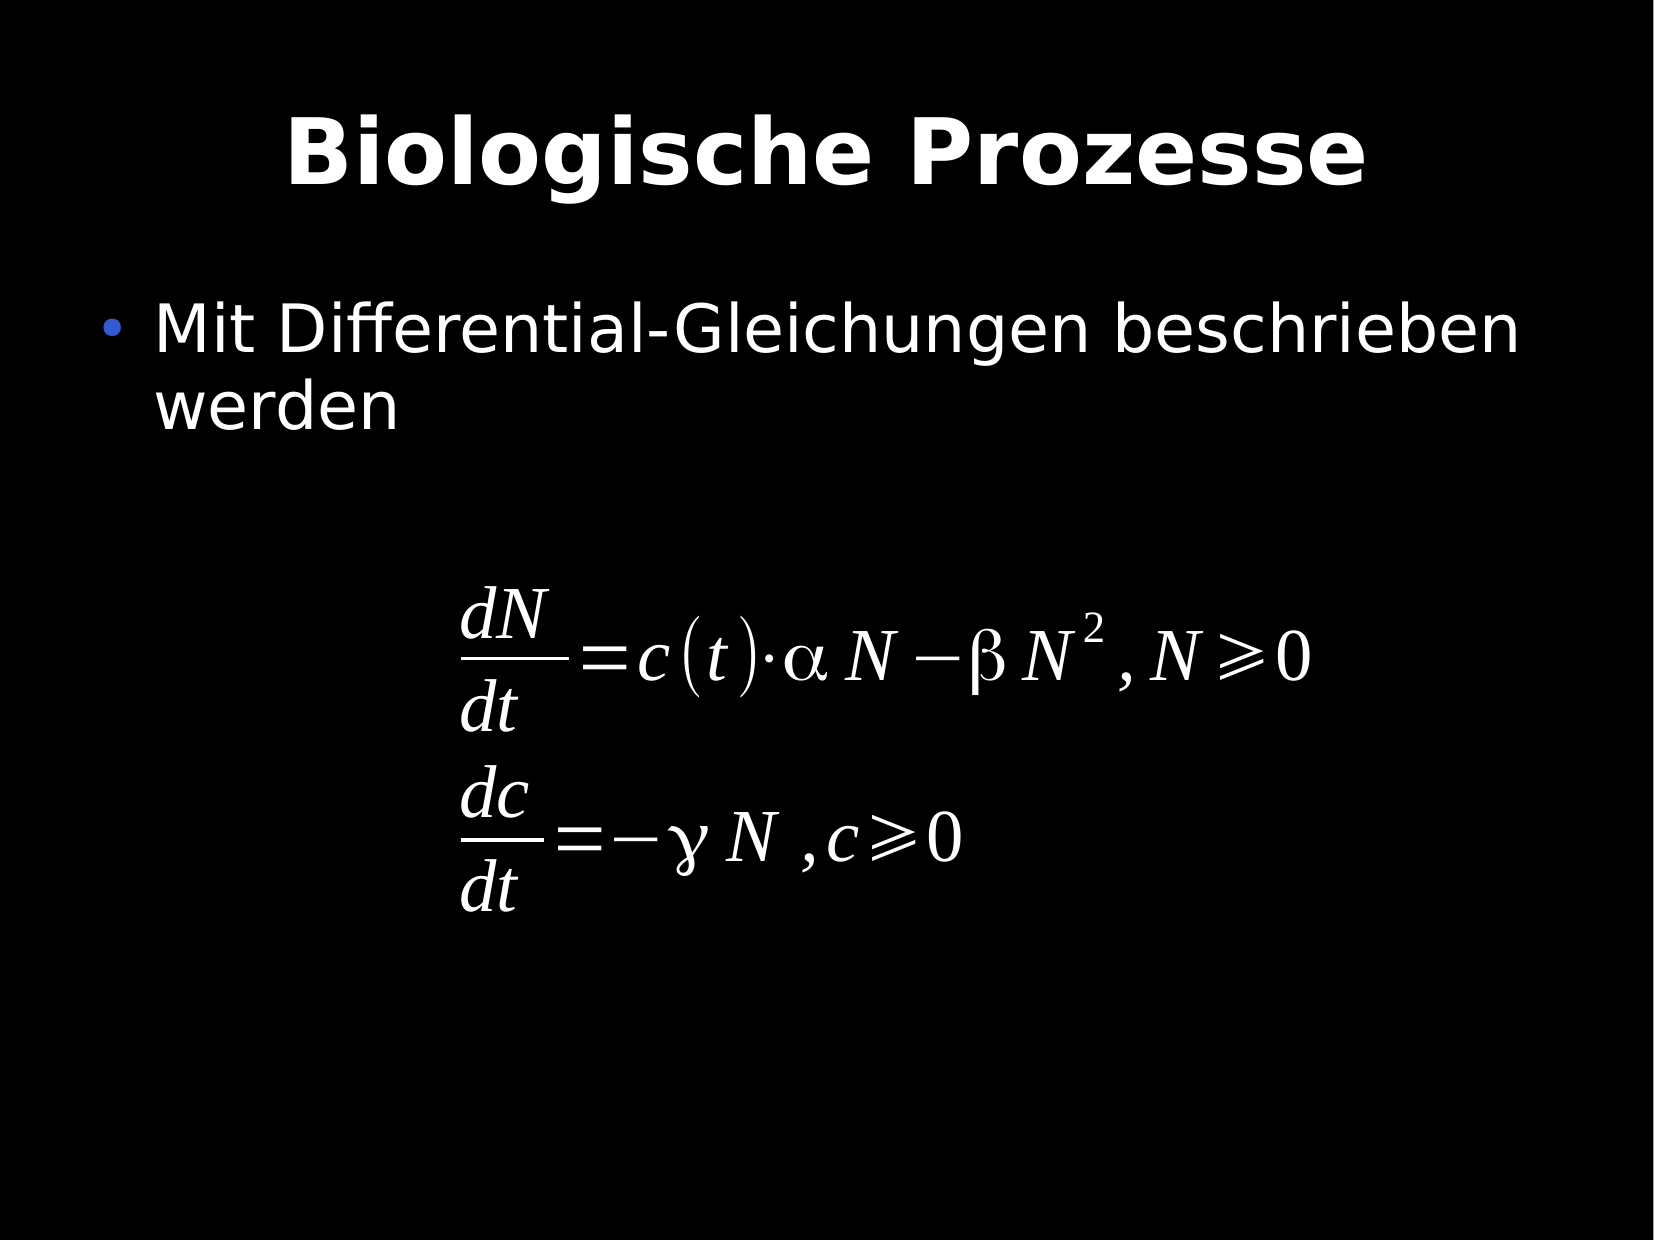

# Biologische Prozesse
Mit Differential-Gleichungen beschrieben werden